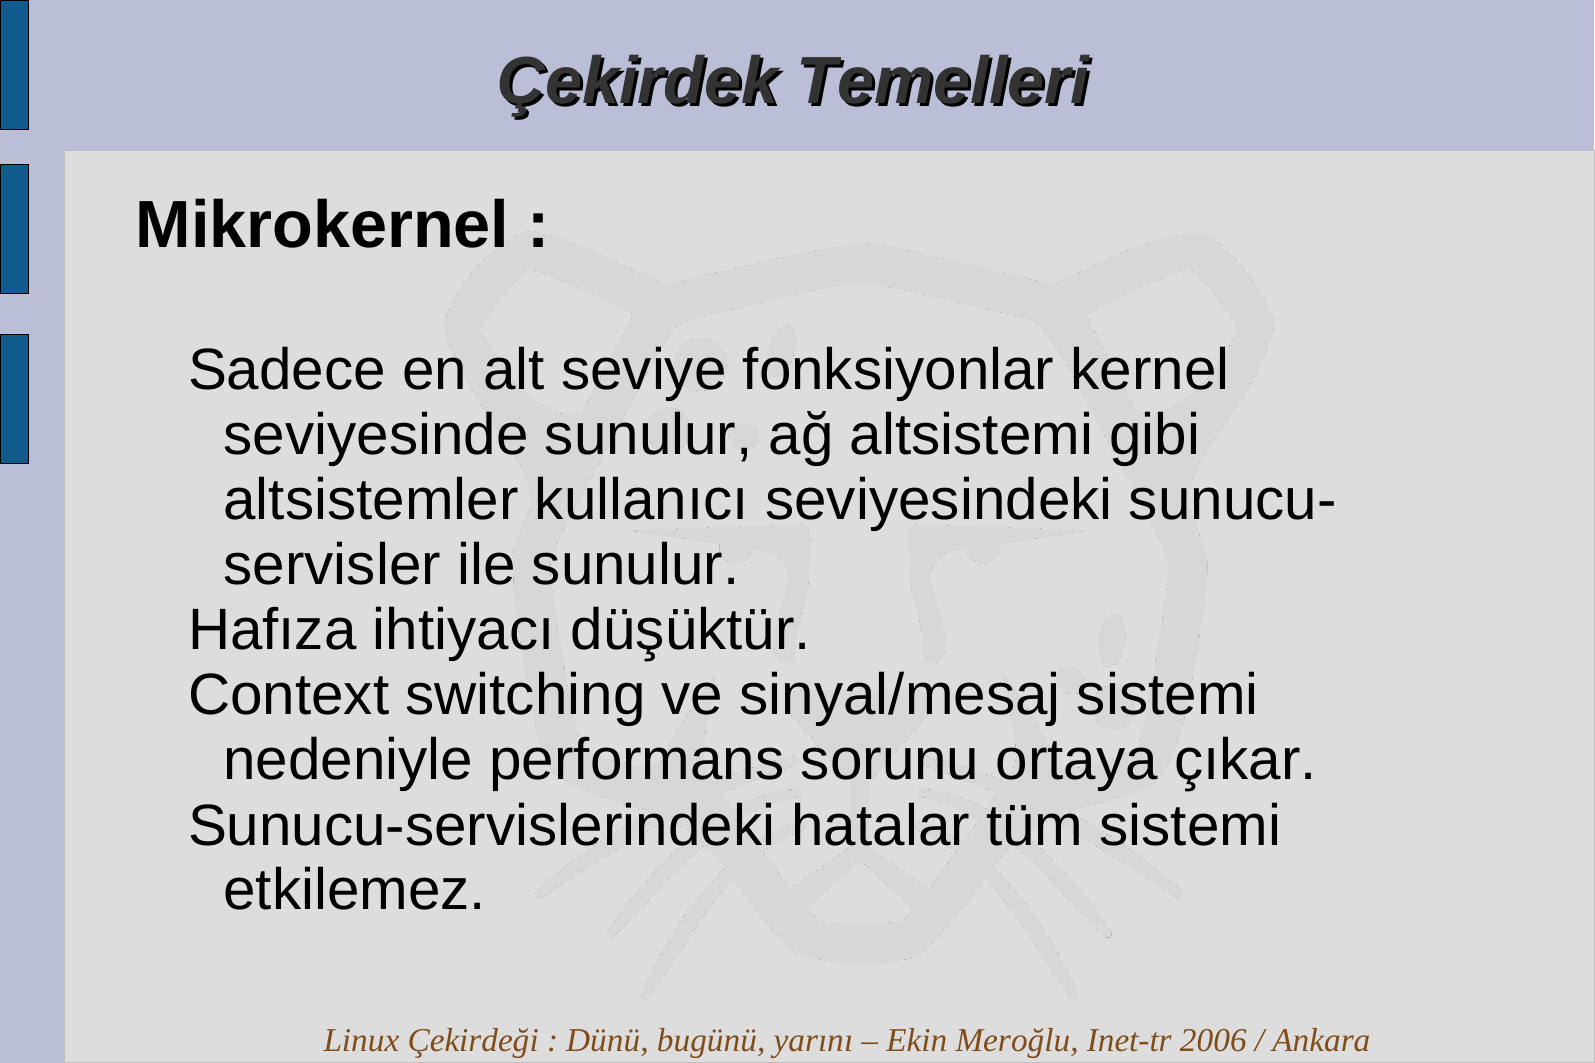

# Çekirdek Temelleri
 Mikrokernel :
Sadece en alt seviye fonksiyonlar kernel seviyesinde sunulur, ağ altsistemi gibi altsistemler kullanıcı seviyesindeki sunucu-servisler ile sunulur.
Hafıza ihtiyacı düşüktür.
Context switching ve sinyal/mesaj sistemi nedeniyle performans sorunu ortaya çıkar.
Sunucu-servislerindeki hatalar tüm sistemi etkilemez.